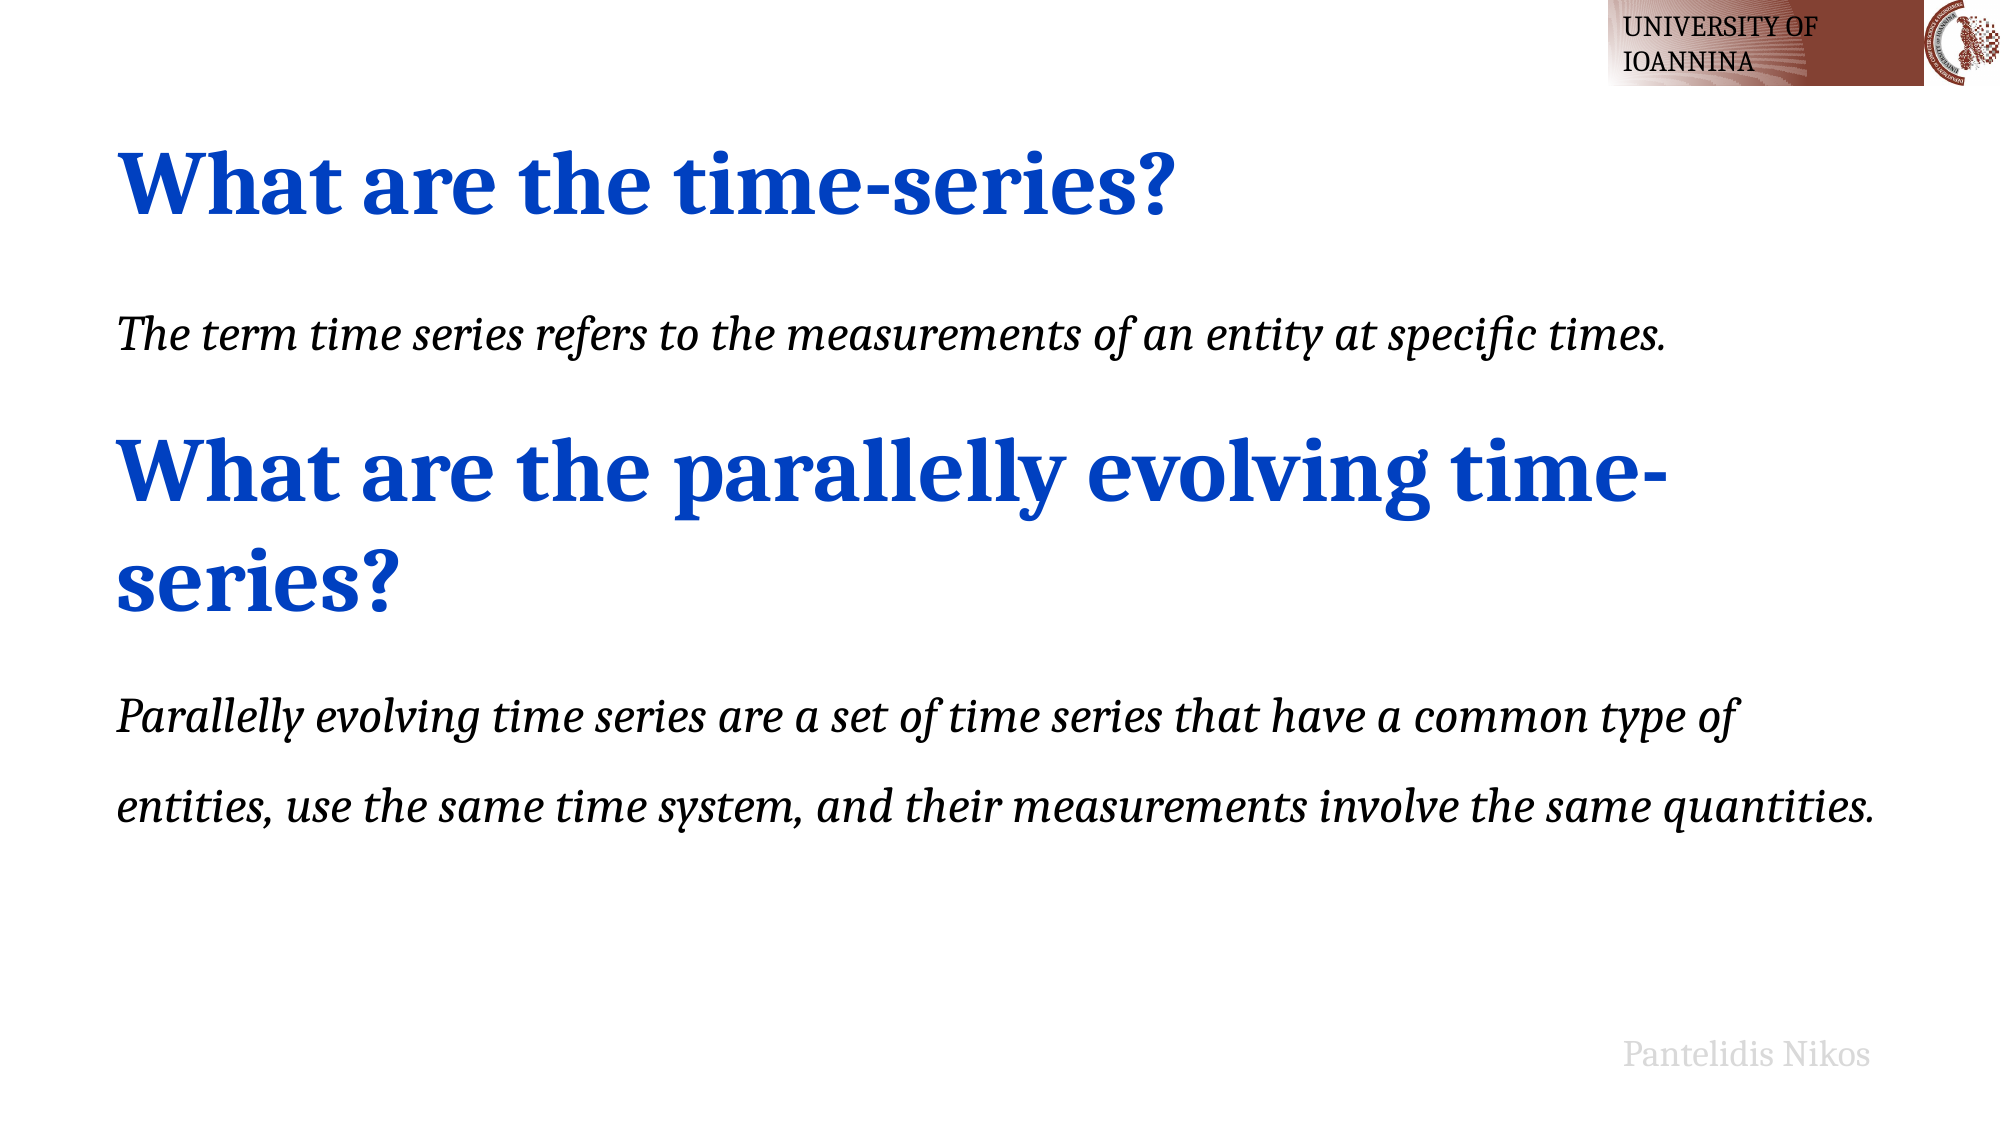

What are the time-series?
The term time series refers to the measurements of an entity at specific times.
What are the parallelly evolving time-series?
Parallelly evolving time series are a set of time series that have a common type of entities, use the same time system, and their measurements involve the same quantities.